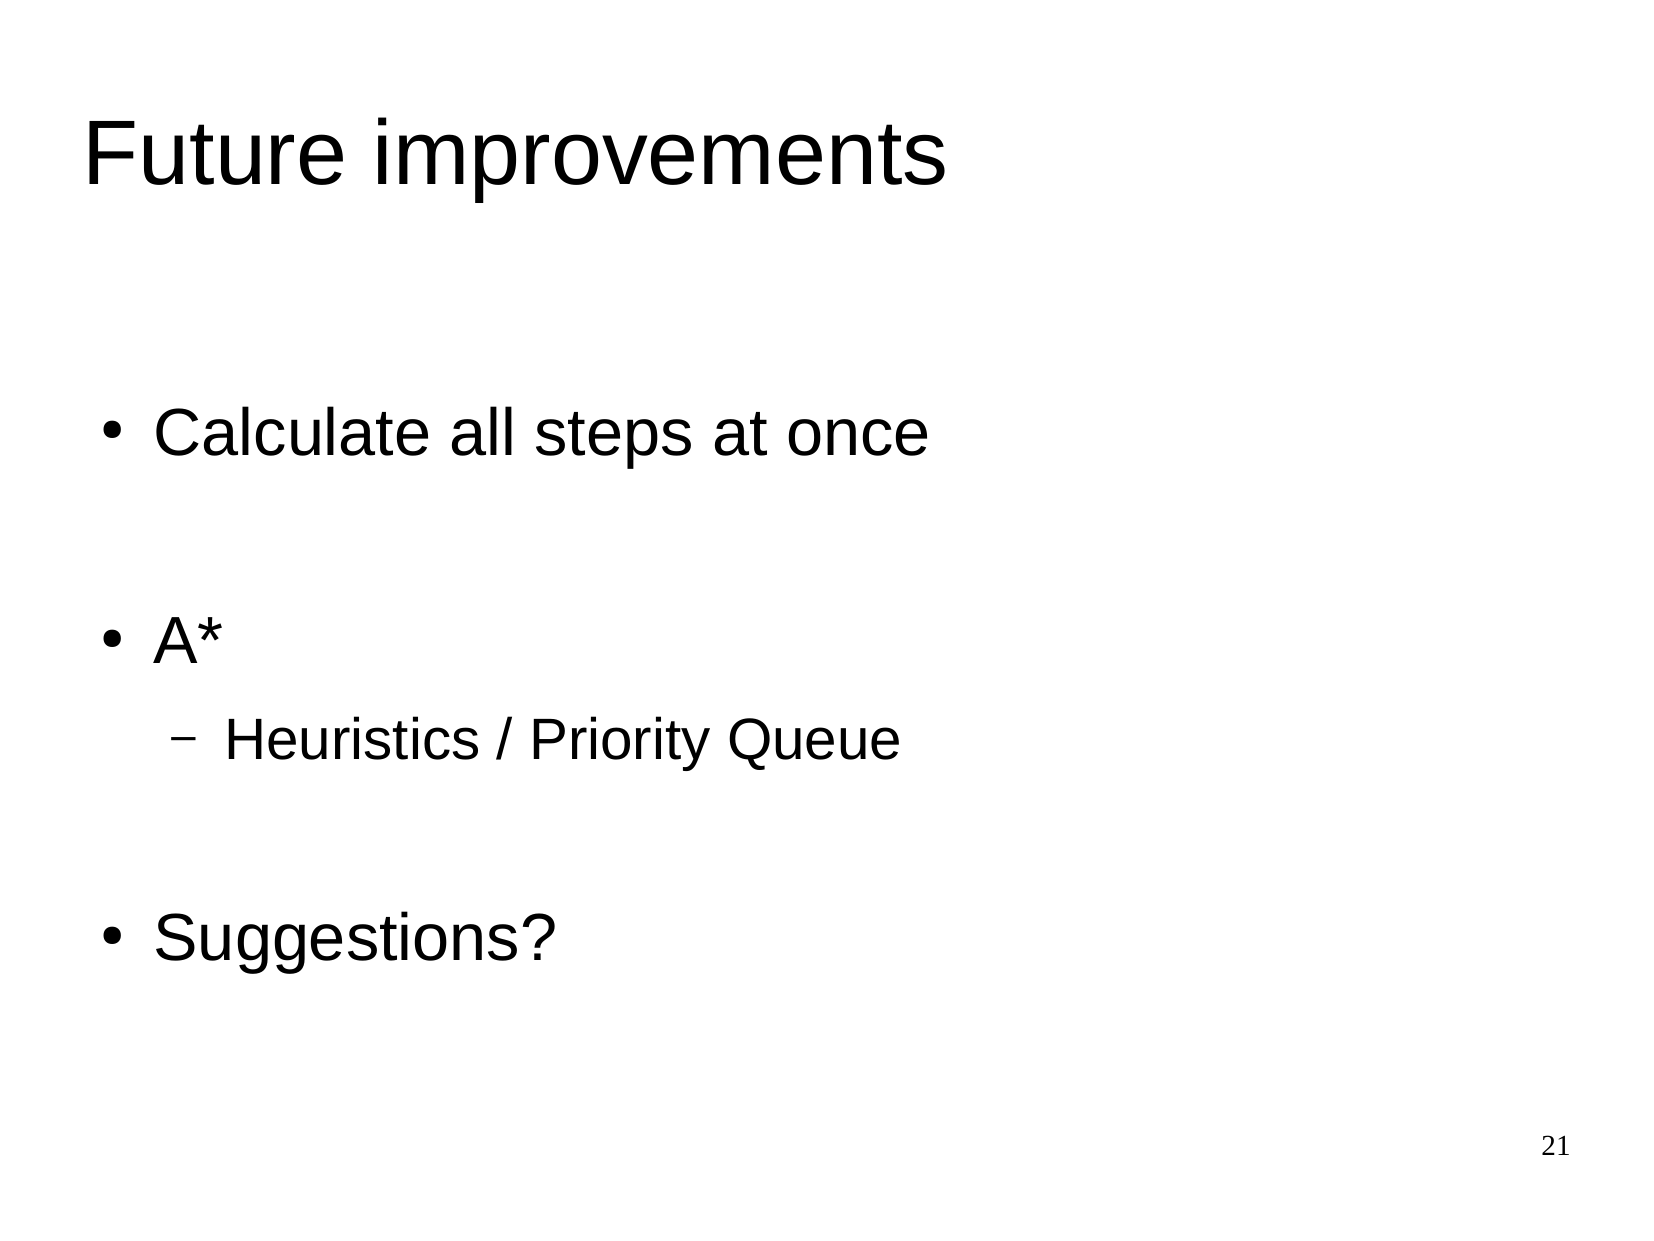

# Future improvements
Calculate all steps at once
A*
Heuristics / Priority Queue
Suggestions?
21